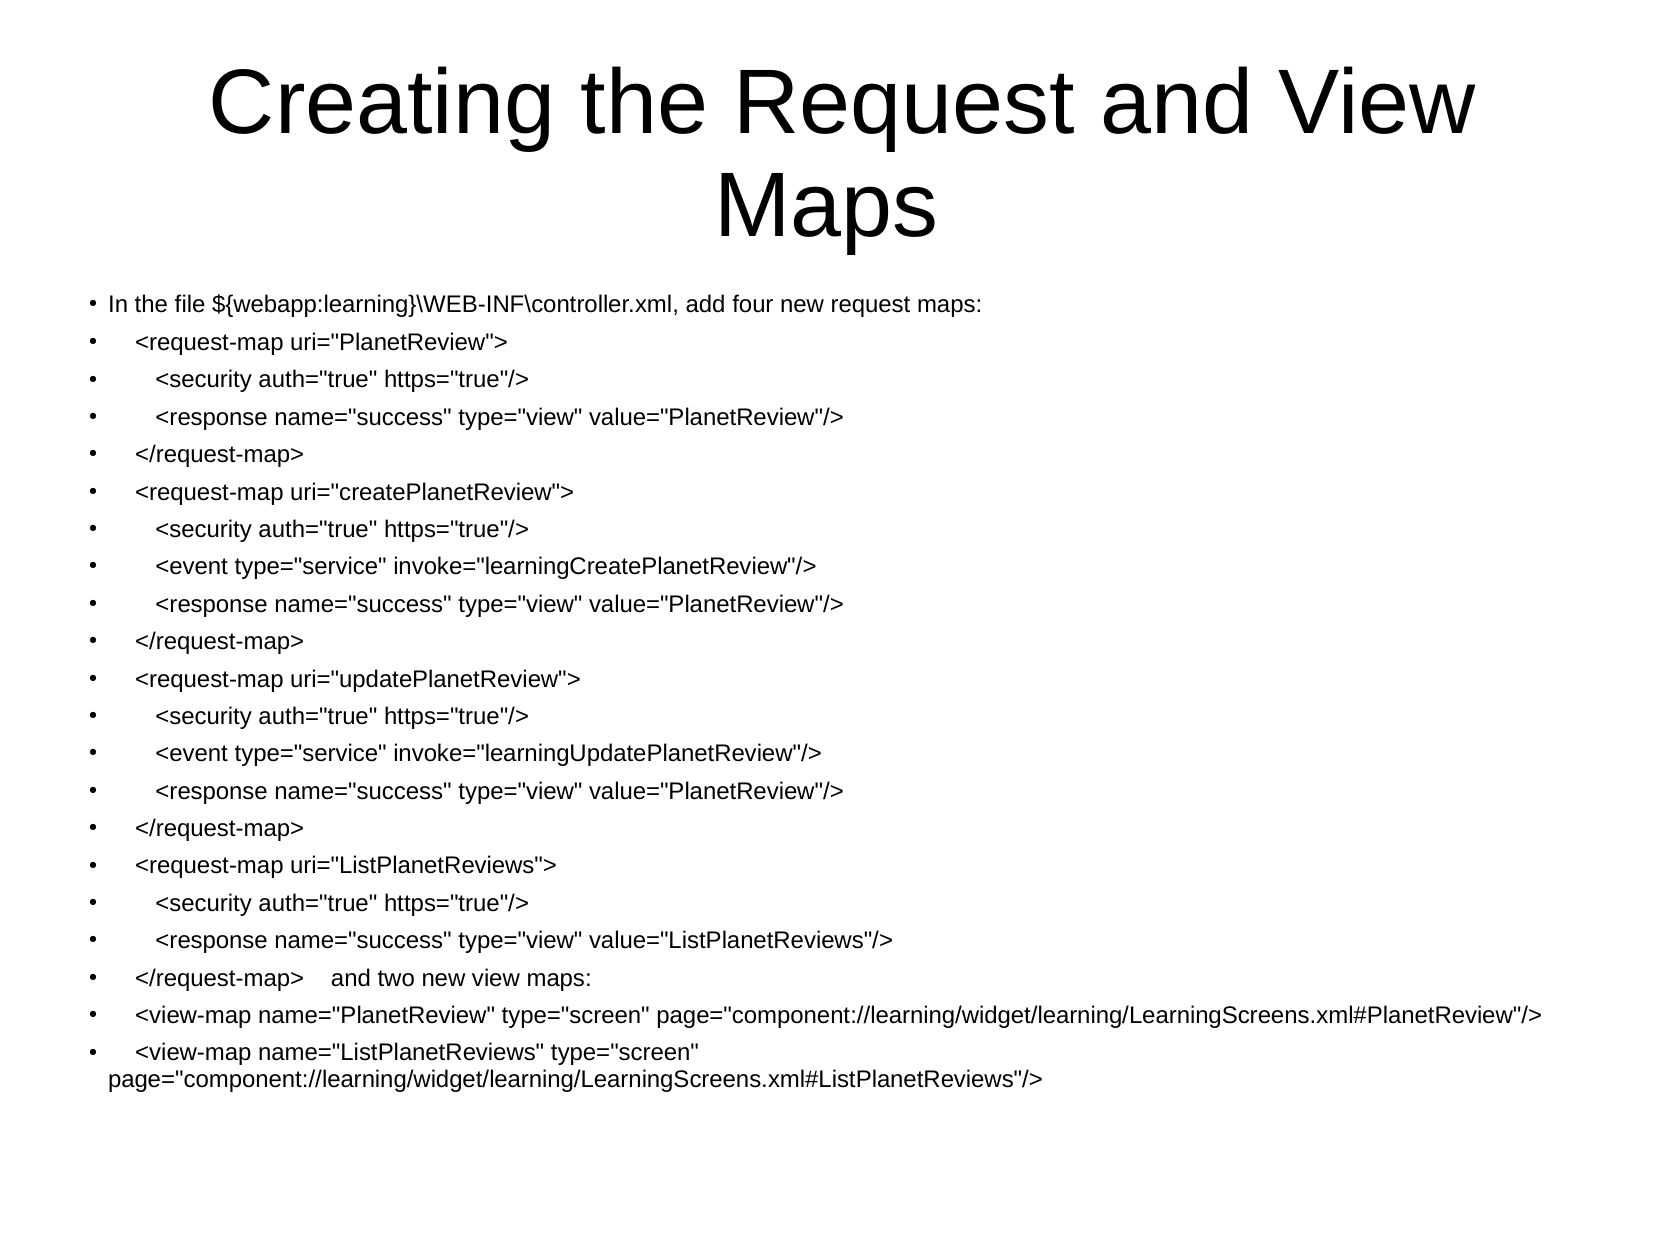

# Creating the Request and View Maps
In the f﻿﻿ile ${webapp:learning}\WEB-INF\controller.xml, add four new request maps:
 <request-map uri="PlanetReview">
 <security auth="true" https="true"/>
 <response name="success" type="view" value="PlanetReview"/>
 </request-map>
 <request-map uri="createPlanetReview">
 <security auth="true" https="true"/>
 <event type="service" invoke="learningCreatePlanetReview"/>
 <response name="success" type="view" value="PlanetReview"/>
 </request-map>
 <request-map uri="updatePlanetReview">
 <security auth="true" https="true"/>
 <event type="service" invoke="learningUpdatePlanetReview"/>
 <response name="success" type="view" value="PlanetReview"/>
 </request-map>
 <request-map uri="ListPlanetReviews">
 <security auth="true" https="true"/>
 <response name="success" type="view" value="ListPlanetReviews"/>
 </request-map> and two new view maps:
 <view-map name="PlanetReview" type="screen" page="component://learning/widget/learning/LearningScreens.xml#PlanetReview"/>
 <view-map name="ListPlanetReviews" type="screen" page="component://learning/widget/learning/LearningScreens.xml#ListPlanetReviews"/>